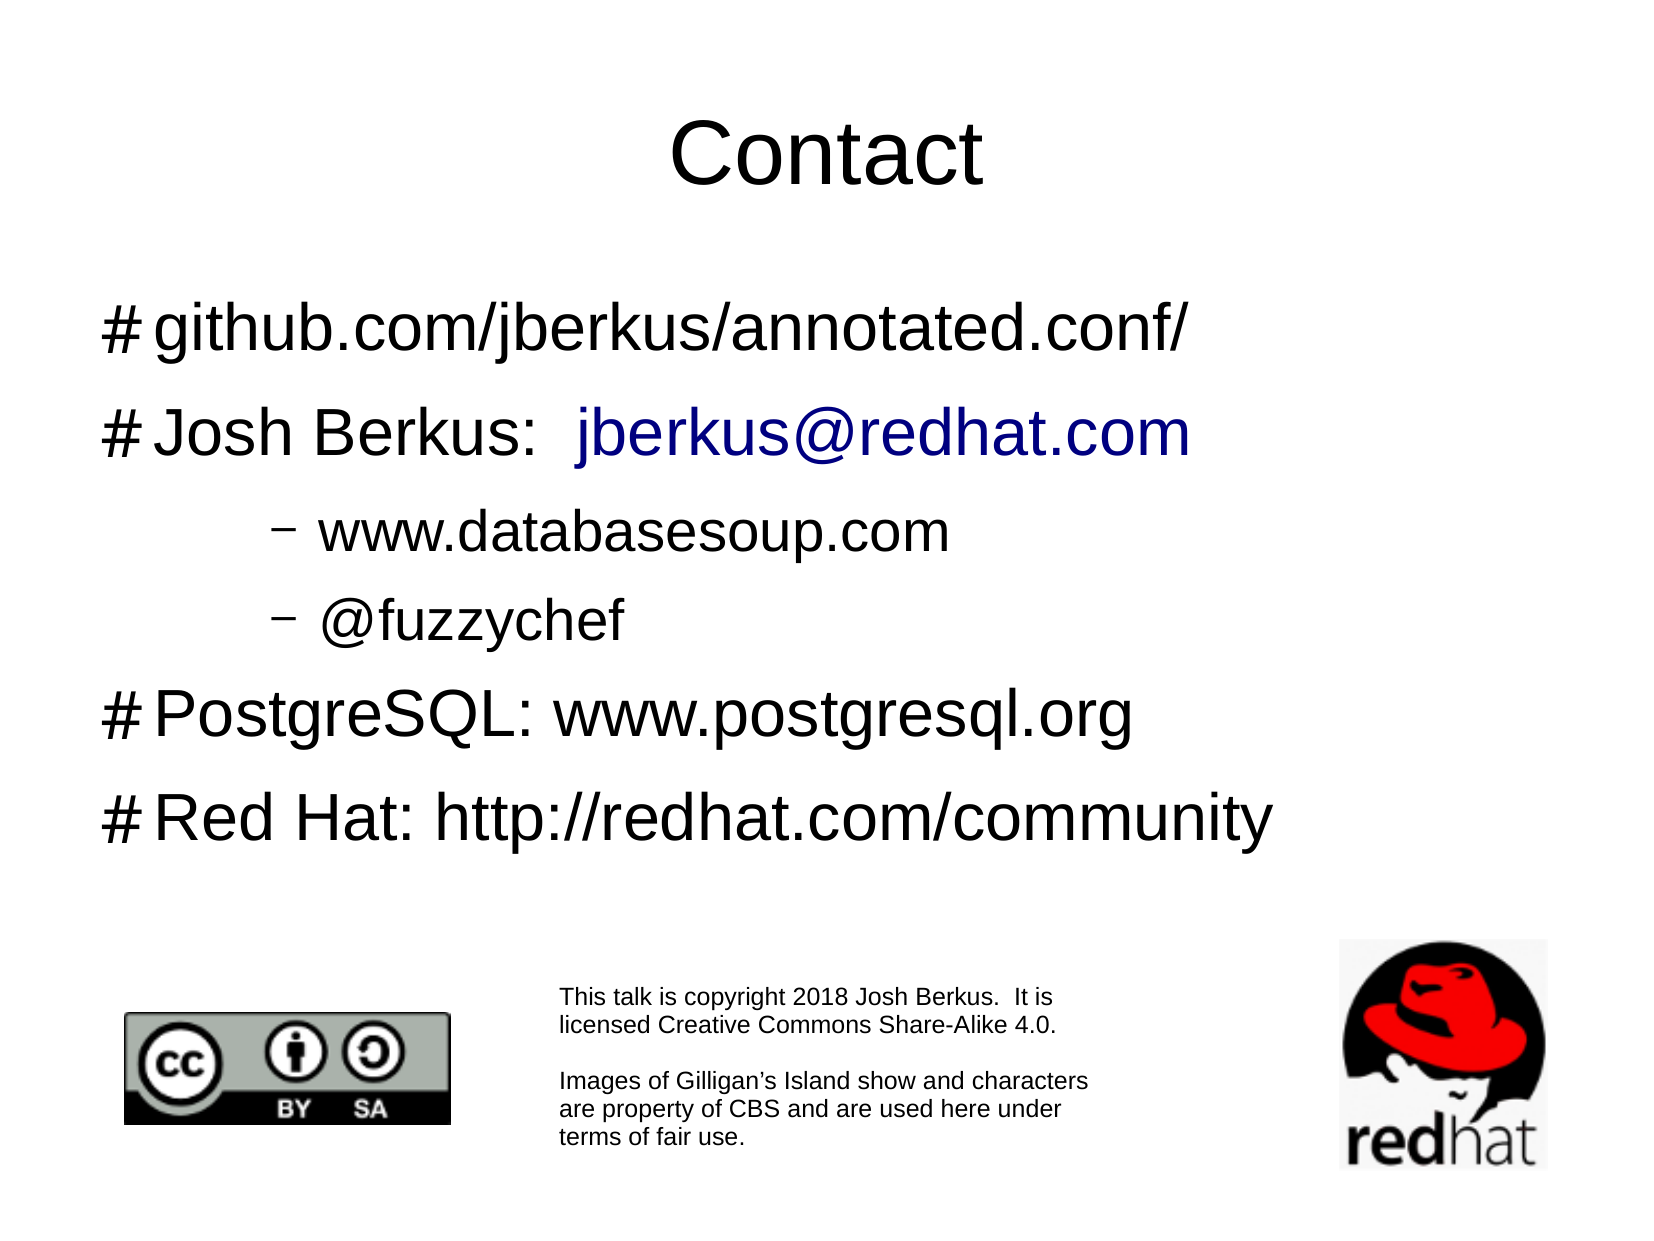

# Contact
github.com/jberkus/annotated.conf/
Josh Berkus: jberkus@redhat.com
www.databasesoup.com
@fuzzychef
PostgreSQL: www.postgresql.org
Red Hat: http://redhat.com/community
This talk is copyright 2018 Josh Berkus. It is licensed Creative Commons Share-Alike 4.0.
Images of Gilligan’s Island show and characters are property of CBS and are used here under terms of fair use.